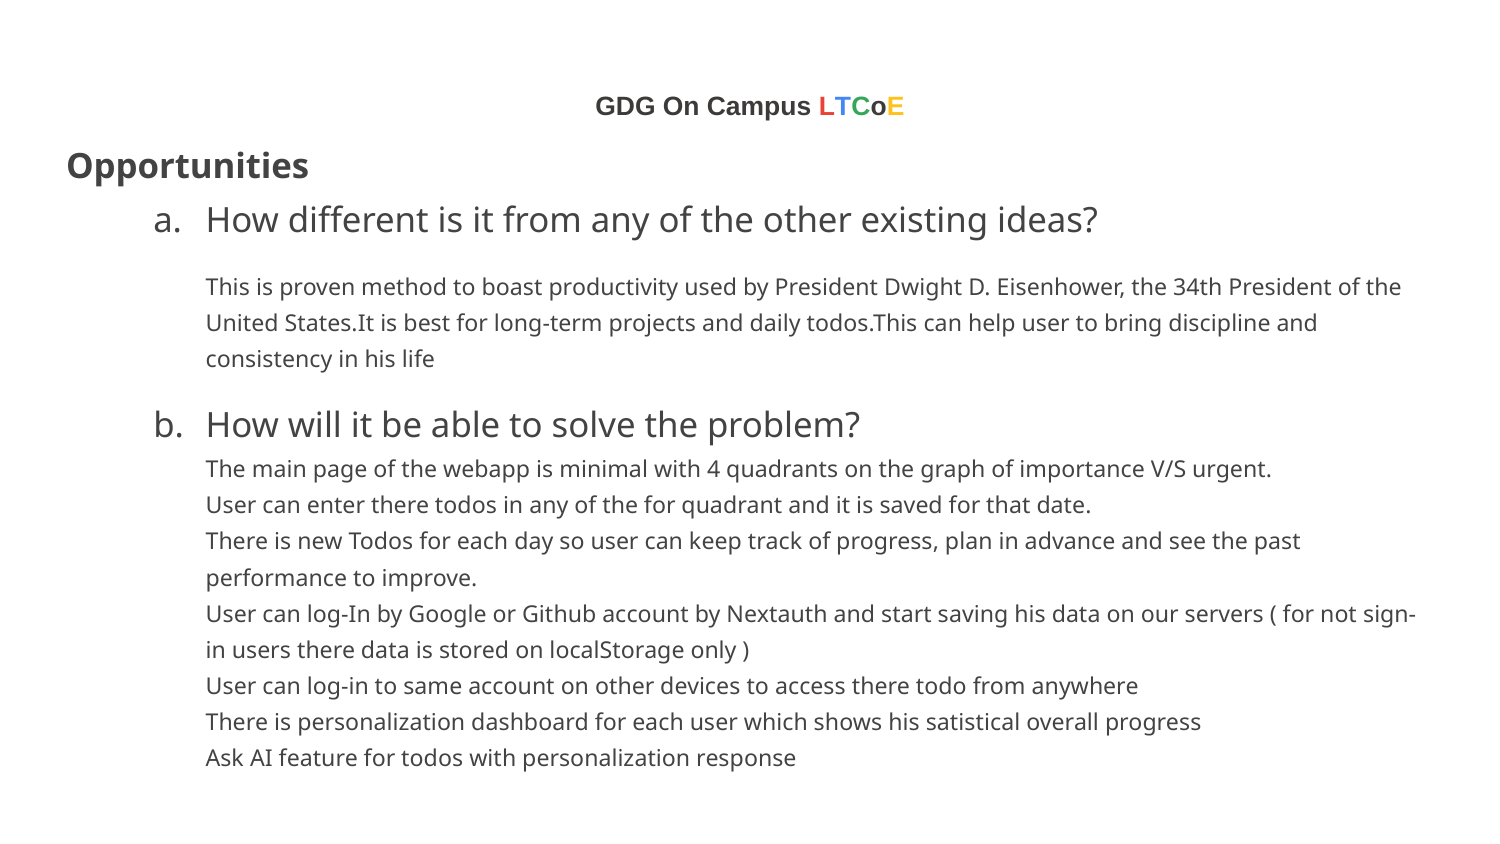

# GDG On Campus LTCoE
Opportunities
How different is it from any of the other existing ideas?
This is proven method to boast productivity used by President Dwight D. Eisenhower, the 34th President of the United States.It is best for long-term projects and daily todos.This can help user to bring discipline and consistency in his life
How will it be able to solve the problem?
The main page of the webapp is minimal with 4 quadrants on the graph of importance V/S urgent.
User can enter there todos in any of the for quadrant and it is saved for that date.
There is new Todos for each day so user can keep track of progress, plan in advance and see the past performance to improve.
User can log-In by Google or Github account by Nextauth and start saving his data on our servers ( for not sign-in users there data is stored on localStorage only )
User can log-in to same account on other devices to access there todo from anywhere
There is personalization dashboard for each user which shows his satistical overall progress
Ask AI feature for todos with personalization response